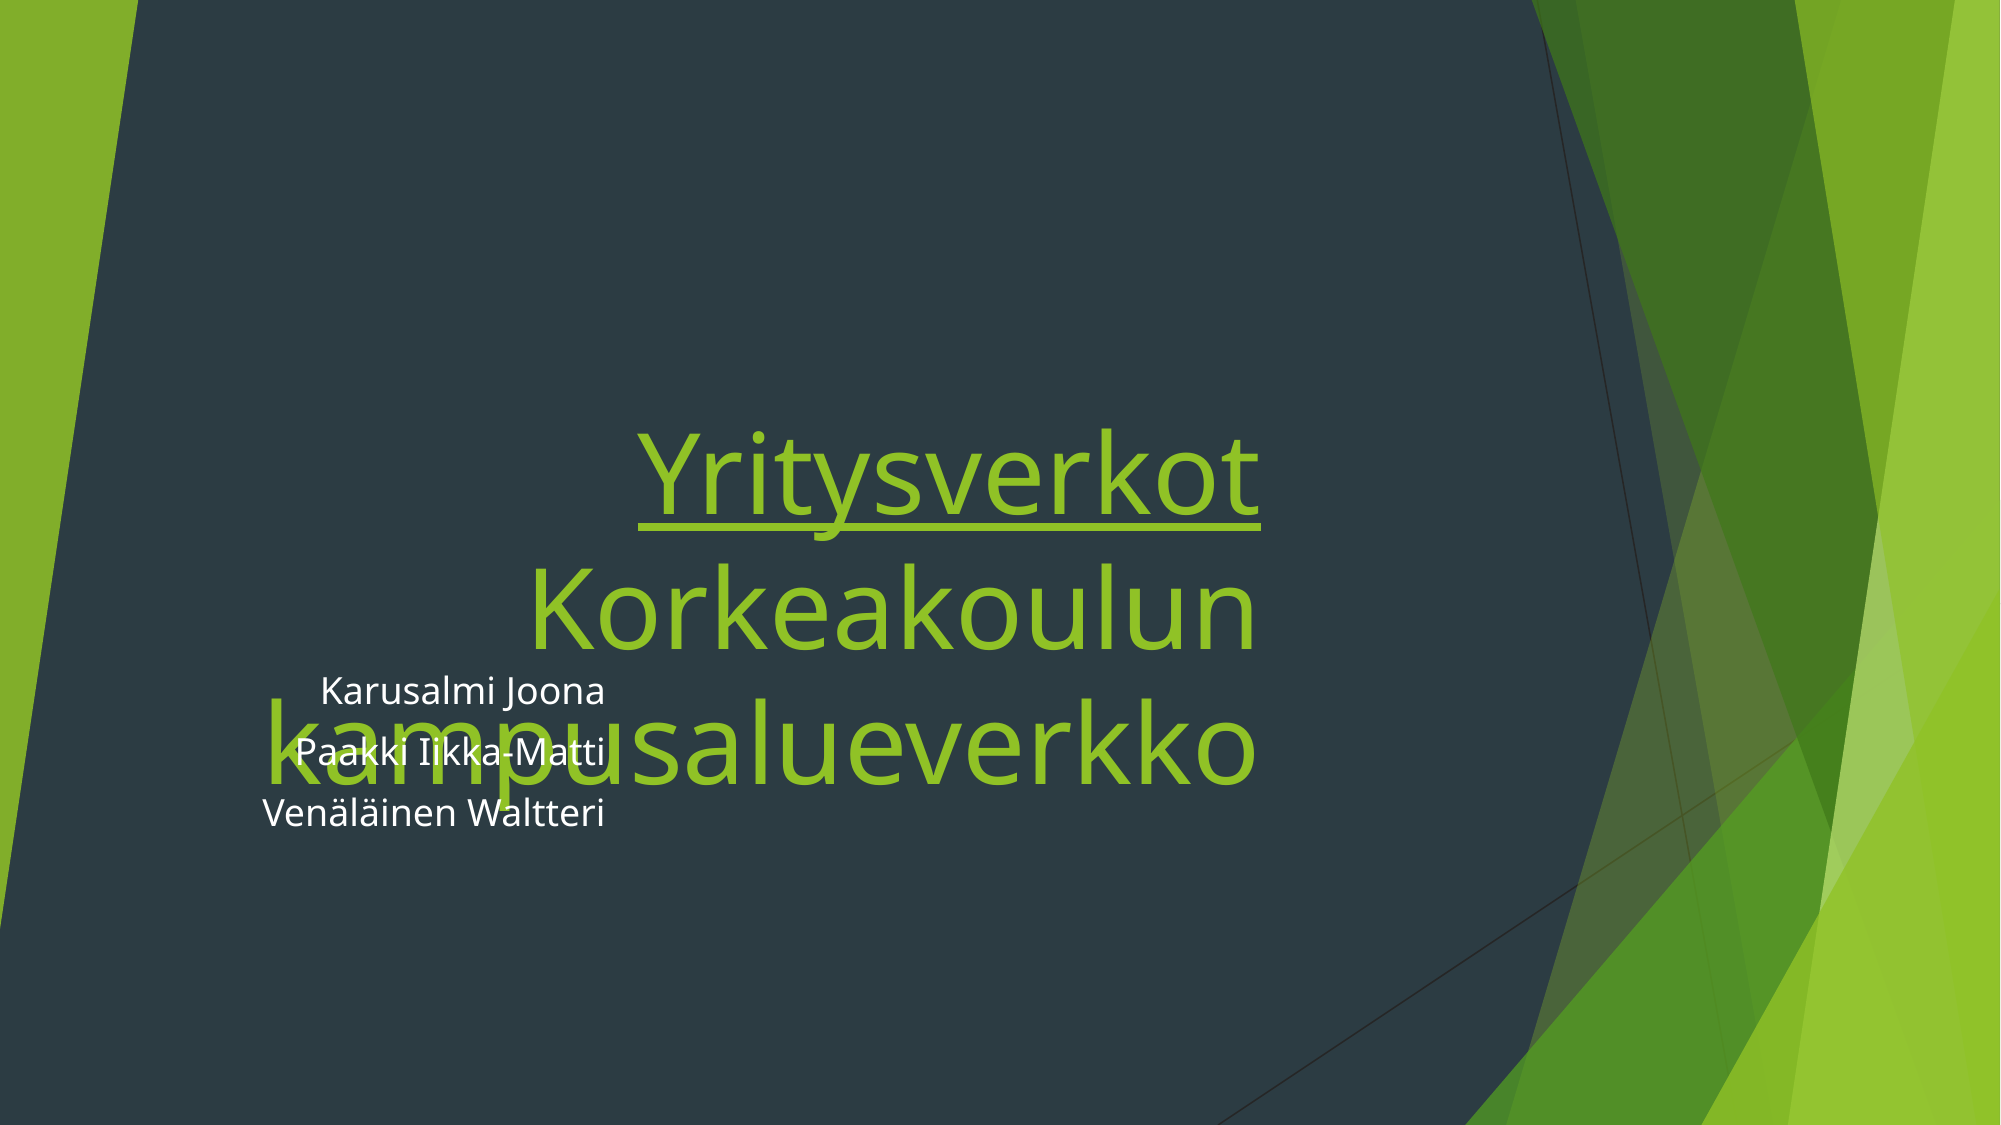

# Yritysverkot Korkeakoulun kampusalueverkko
Karusalmi Joona
Paakki Iikka-Matti
Venäläinen Waltteri